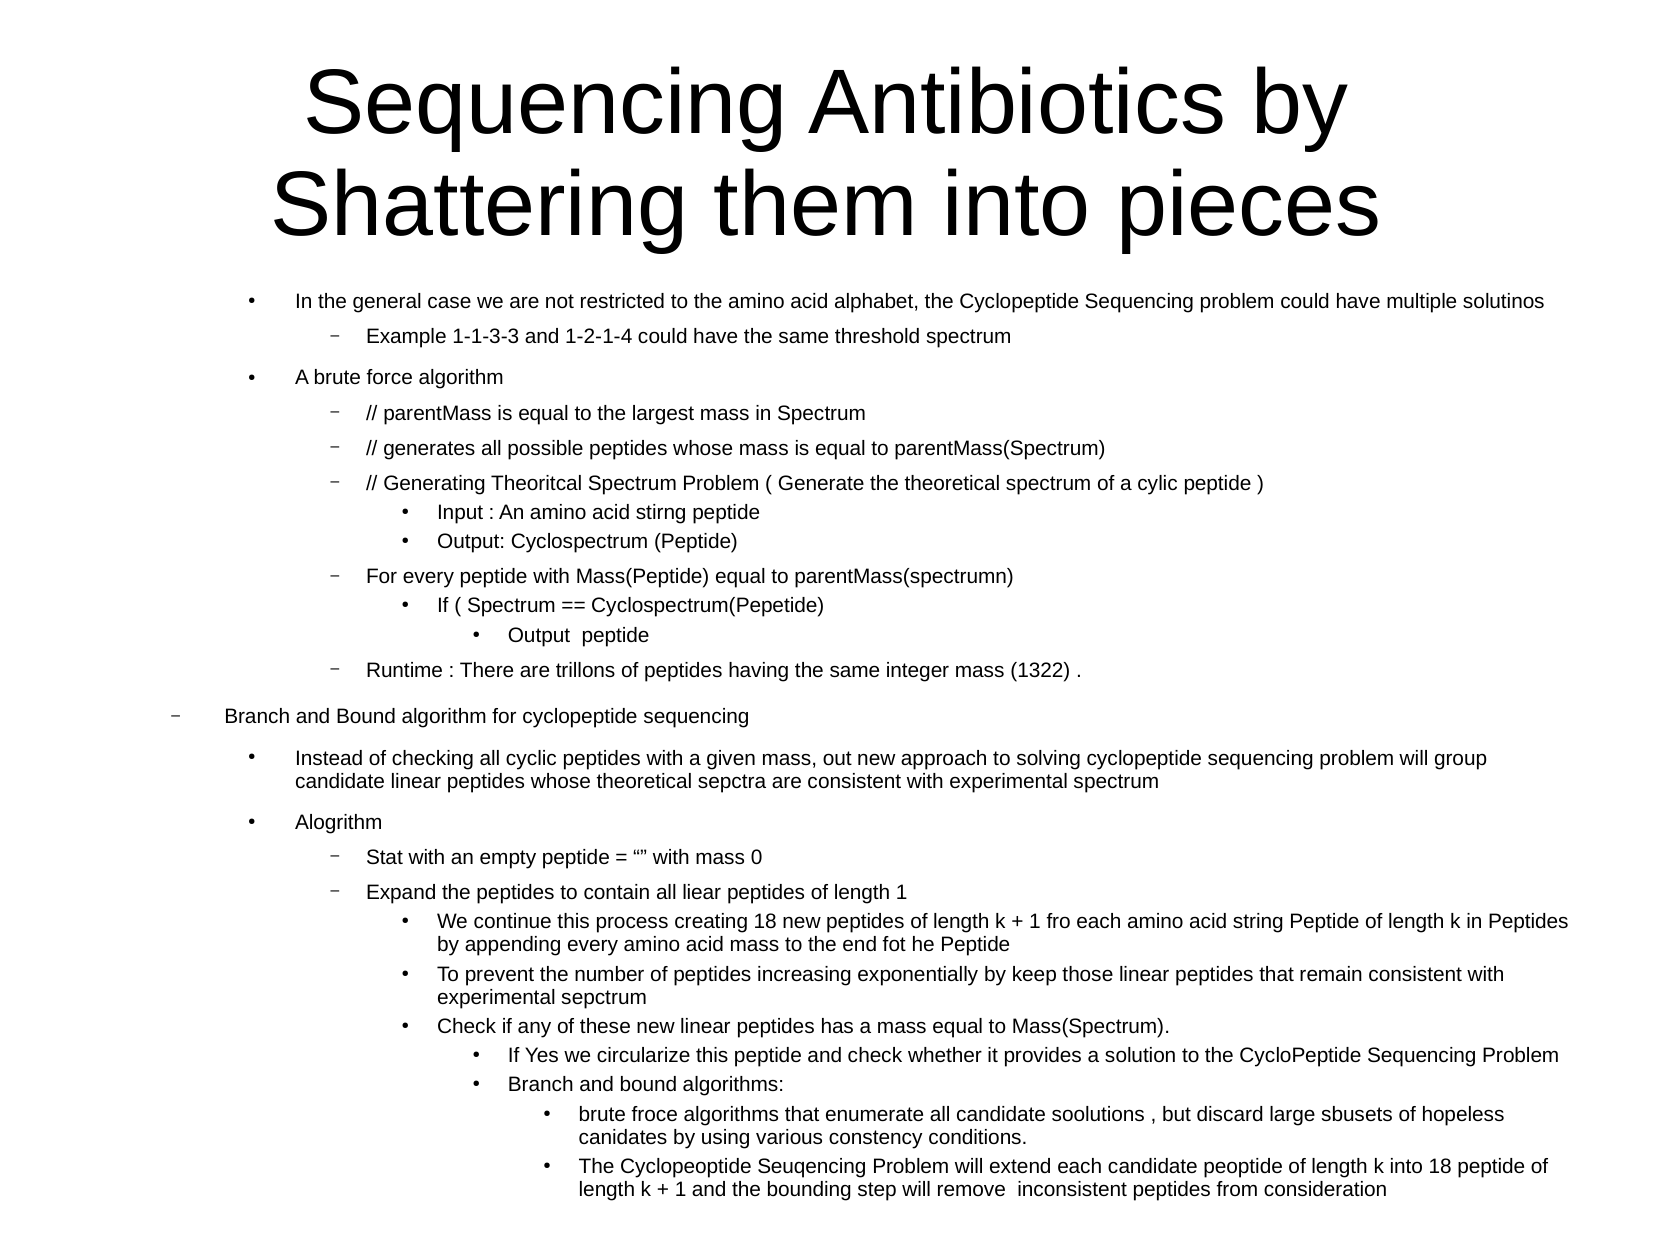

# Sequencing Antibiotics by Shattering them into pieces
In the general case we are not restricted to the amino acid alphabet, the Cyclopeptide Sequencing problem could have multiple solutinos
Example 1-1-3-3 and 1-2-1-4 could have the same threshold spectrum
A brute force algorithm
// parentMass is equal to the largest mass in Spectrum
// generates all possible peptides whose mass is equal to parentMass(Spectrum)
// Generating Theoritcal Spectrum Problem ( Generate the theoretical spectrum of a cylic peptide )
Input : An amino acid stirng peptide
Output: Cyclospectrum (Peptide)
For every peptide with Mass(Peptide) equal to parentMass(spectrumn)
If ( Spectrum == Cyclospectrum(Pepetide)
Output	peptide
Runtime : There are trillons of peptides having the same integer mass (1322) .
Branch and Bound algorithm for cyclopeptide sequencing
Instead of checking all cyclic peptides with a given mass, out new approach to solving cyclopeptide sequencing problem will group candidate linear peptides whose theoretical sepctra are consistent with experimental spectrum
Alogrithm
Stat with an empty peptide = “” with mass 0
Expand the peptides to contain all liear peptides of length 1
We continue this process creating 18 new peptides of length k + 1 fro each amino acid string Peptide of length k in Peptides by appending every amino acid mass to the end fot he Peptide
To prevent the number of peptides increasing exponentially by keep those linear peptides that remain consistent with experimental sepctrum
Check if any of these new linear peptides has a mass equal to Mass(Spectrum).
If Yes we circularize this peptide and check whether it provides a solution to the CycloPeptide Sequencing Problem
Branch and bound algorithms:
brute froce algorithms that enumerate all candidate soolutions , but discard large sbusets of hopeless canidates by using various constency conditions.
The Cyclopeoptide Seuqencing Problem will extend each candidate peoptide of length k into 18 peptide of length k + 1 and the bounding step will remove inconsistent peptides from consideration